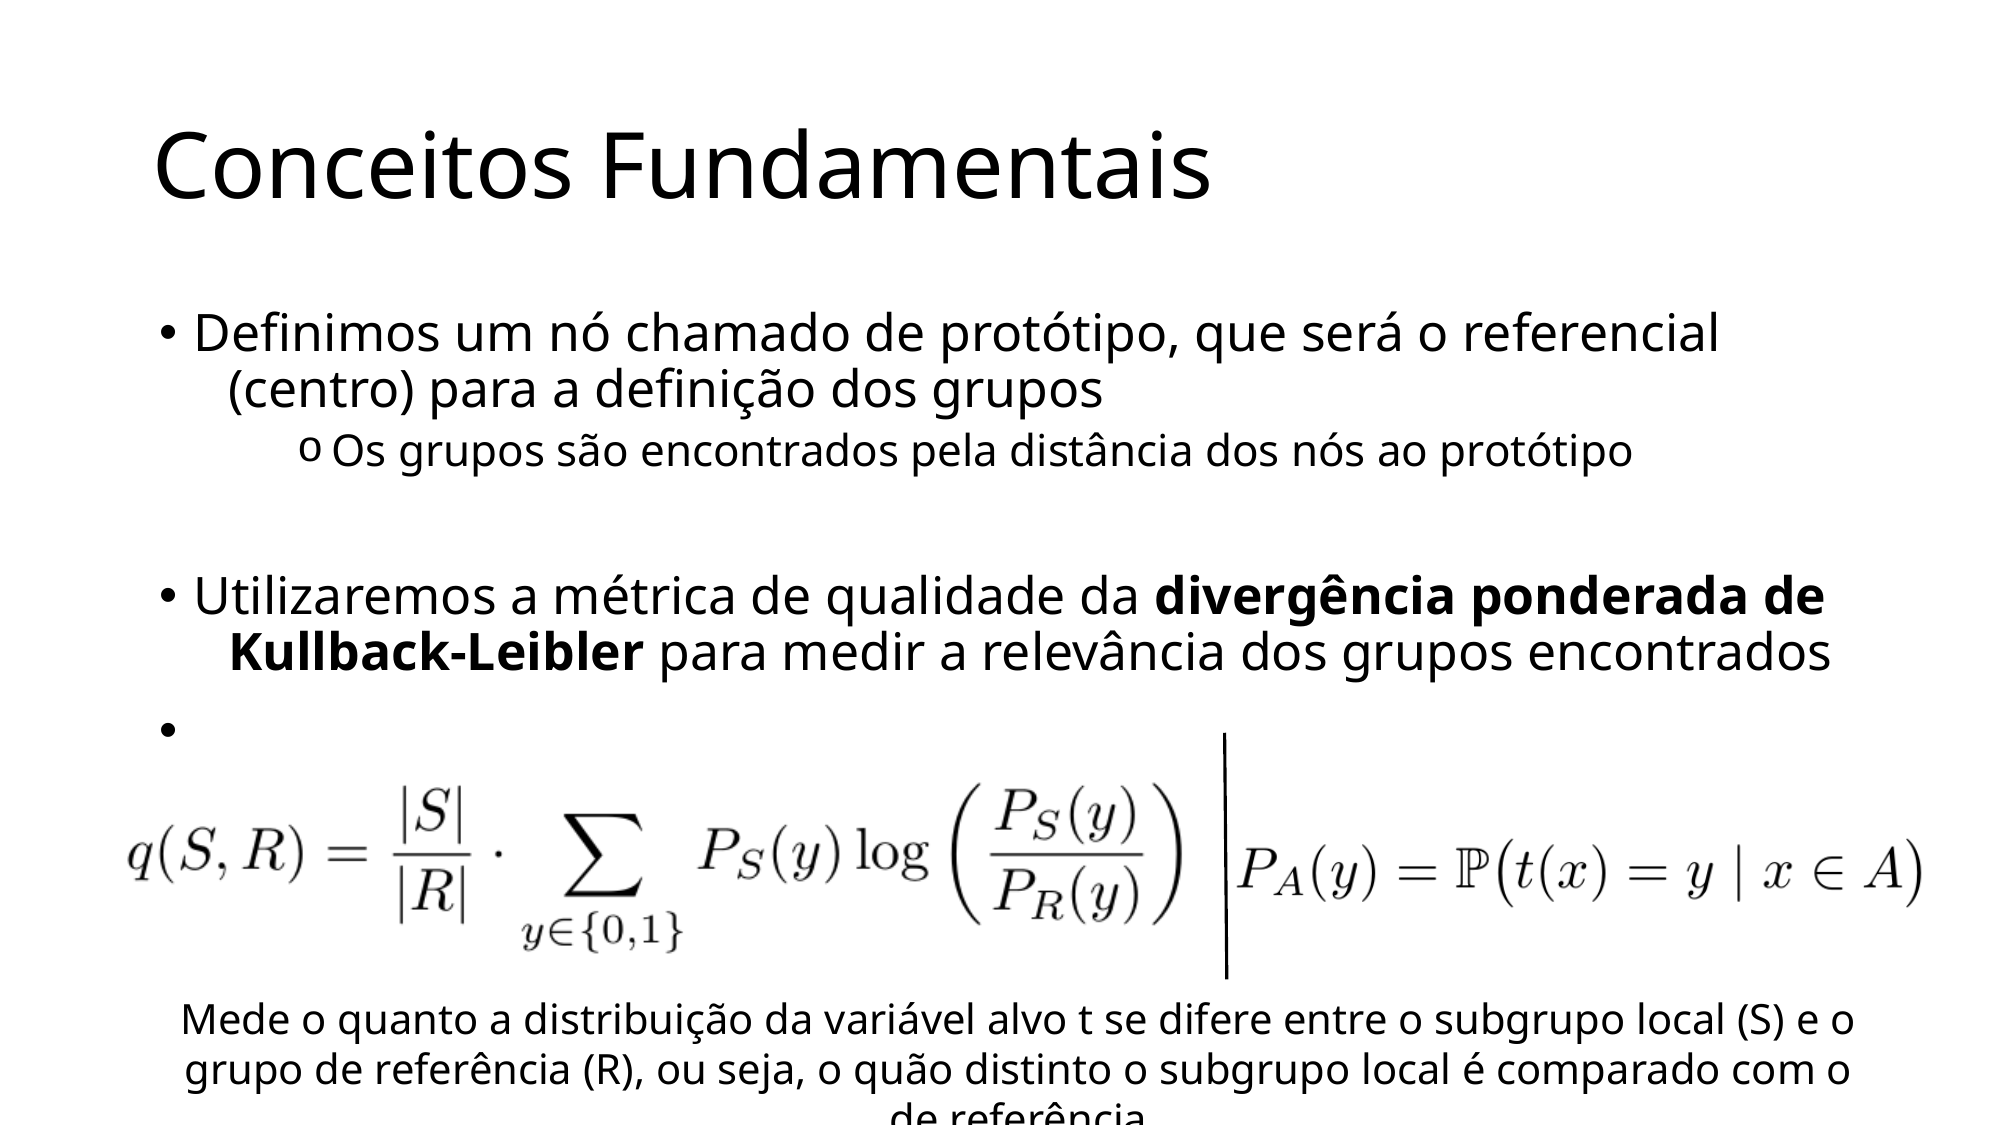

# Conceitos Fundamentais
Definimos um nó chamado de protótipo, que será o referencial (centro) para a definição dos grupos
Os grupos são encontrados pela distância dos nós ao protótipo
Utilizaremos a métrica de qualidade da divergência ponderada de Kullback-Leibler para medir a relevância dos grupos encontrados
Mede o quanto a distribuição da variável alvo t se difere entre o subgrupo local (S) e o grupo de referência (R), ou seja, o quão distinto o subgrupo local é comparado com o de referência